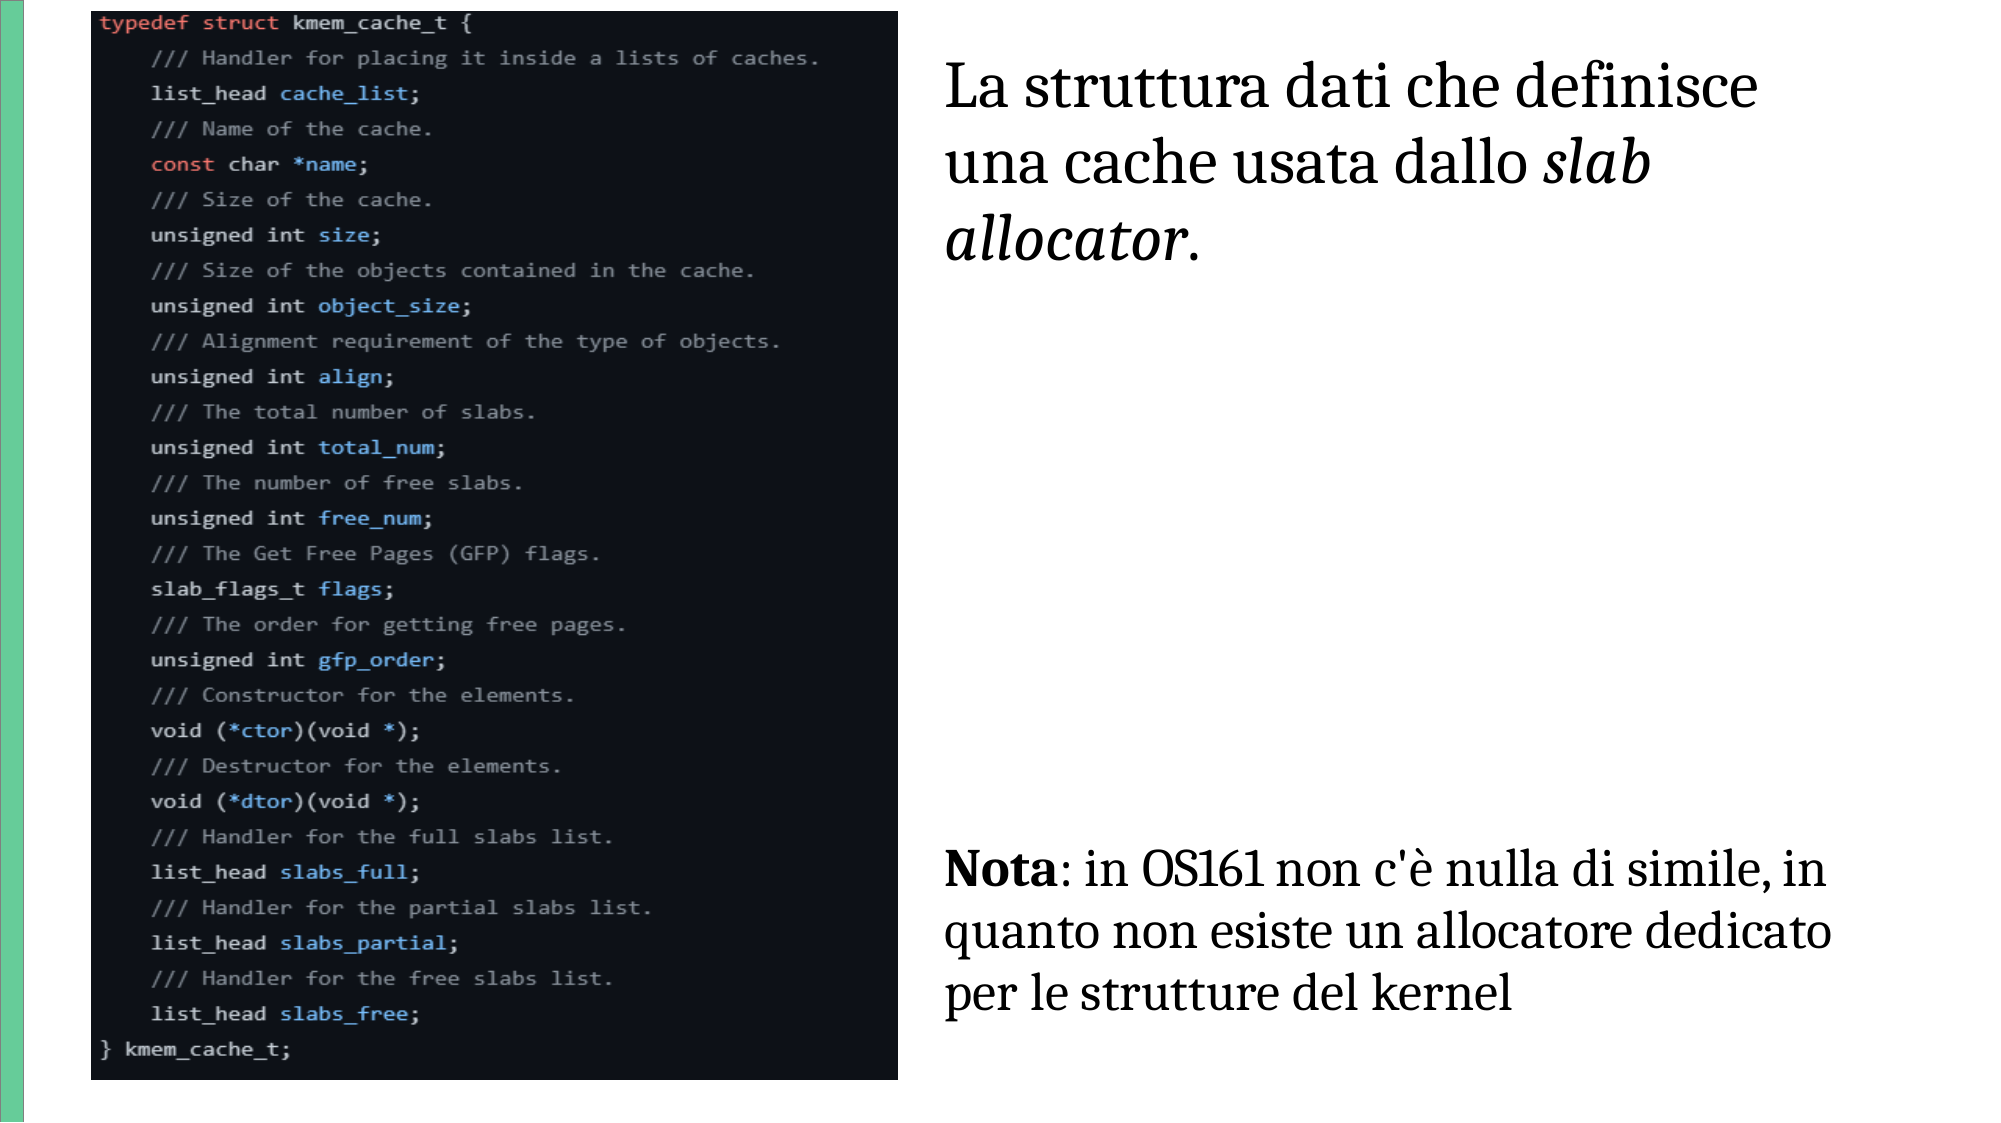

# La struttura dati che definisce una cache usata dallo slab allocator.
Nota: in OS161 non c'è nulla di simile, in quanto non esiste un allocatore dedicato per le strutture del kernel